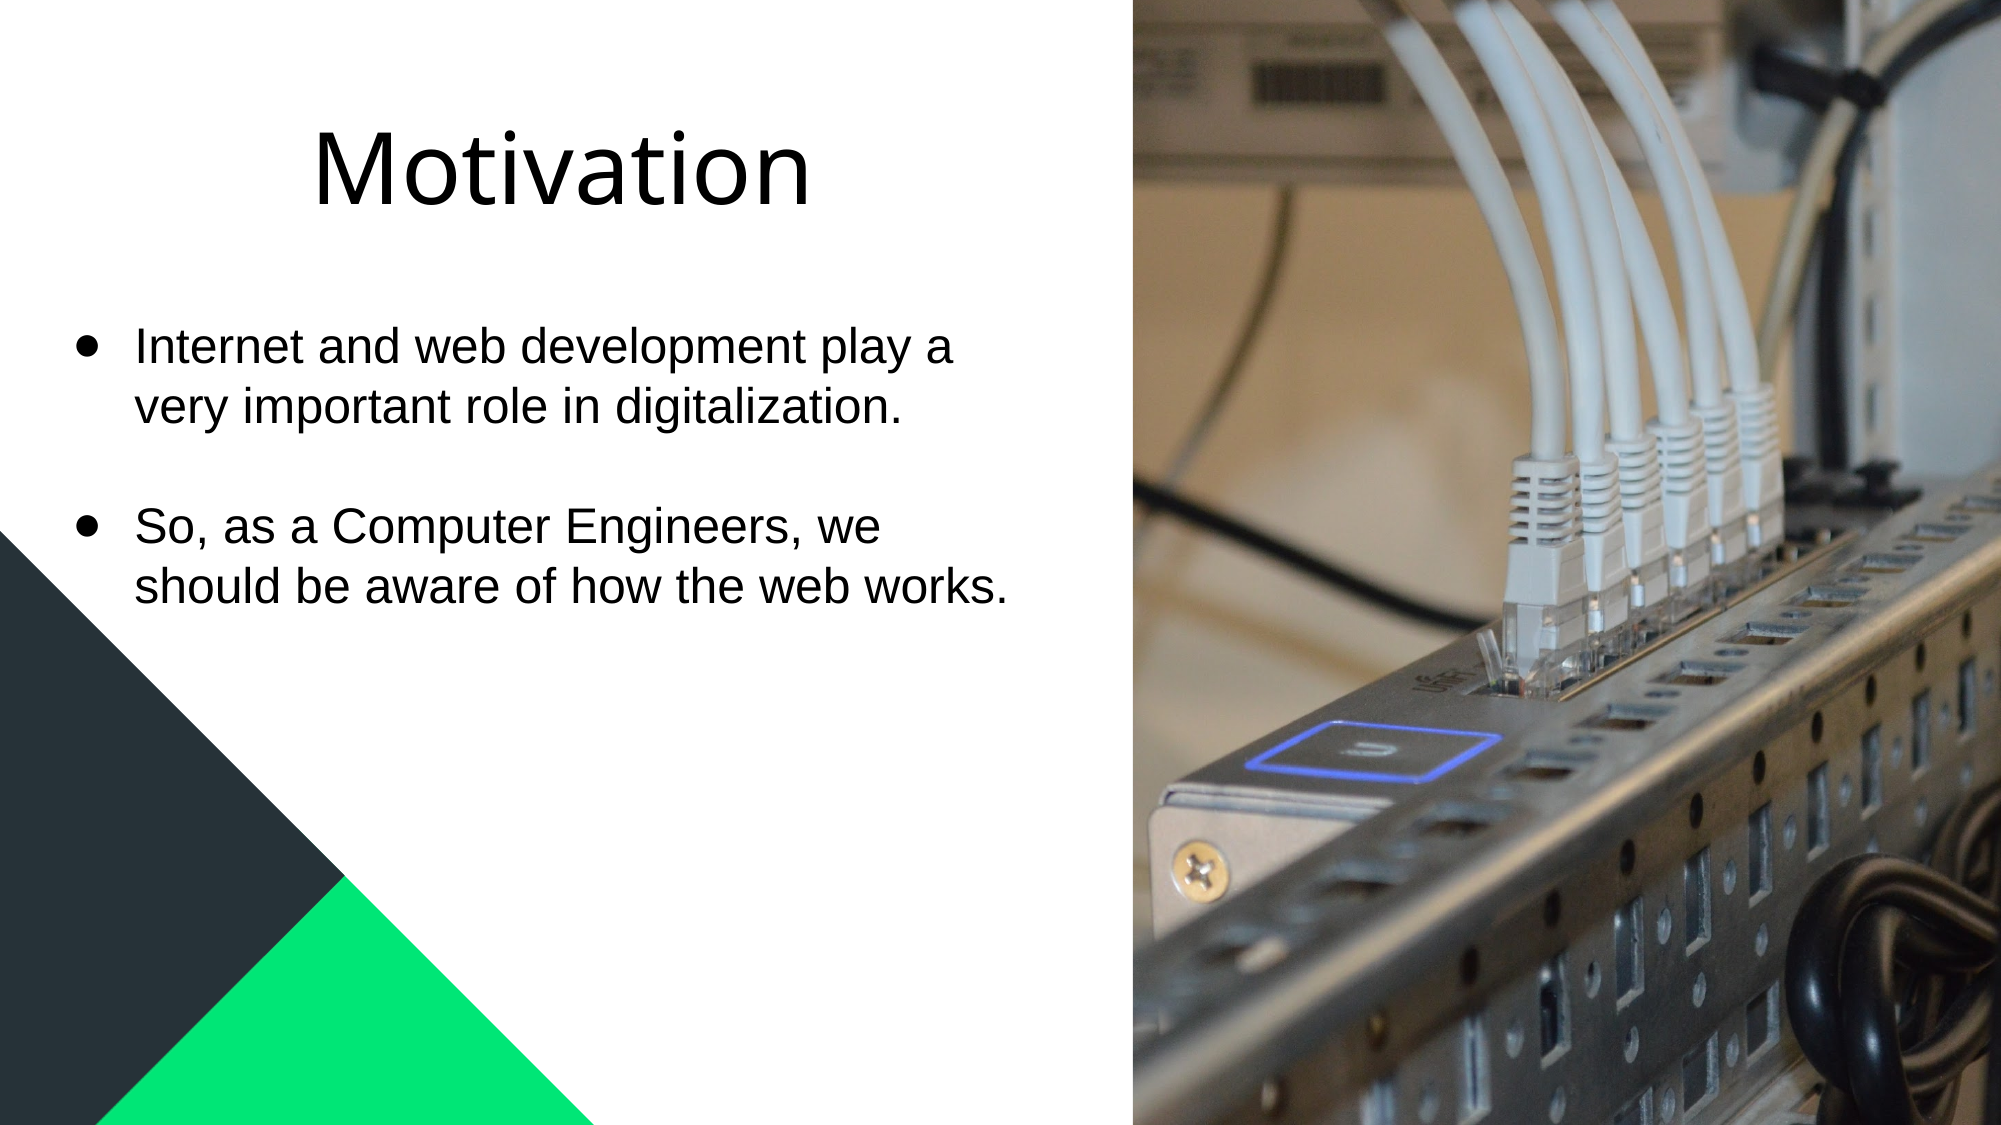

Motivation
Internet and web development play a very important role in digitalization.
So, as a Computer Engineers, we should be aware of how the web works.
JOHN DOE
CEO